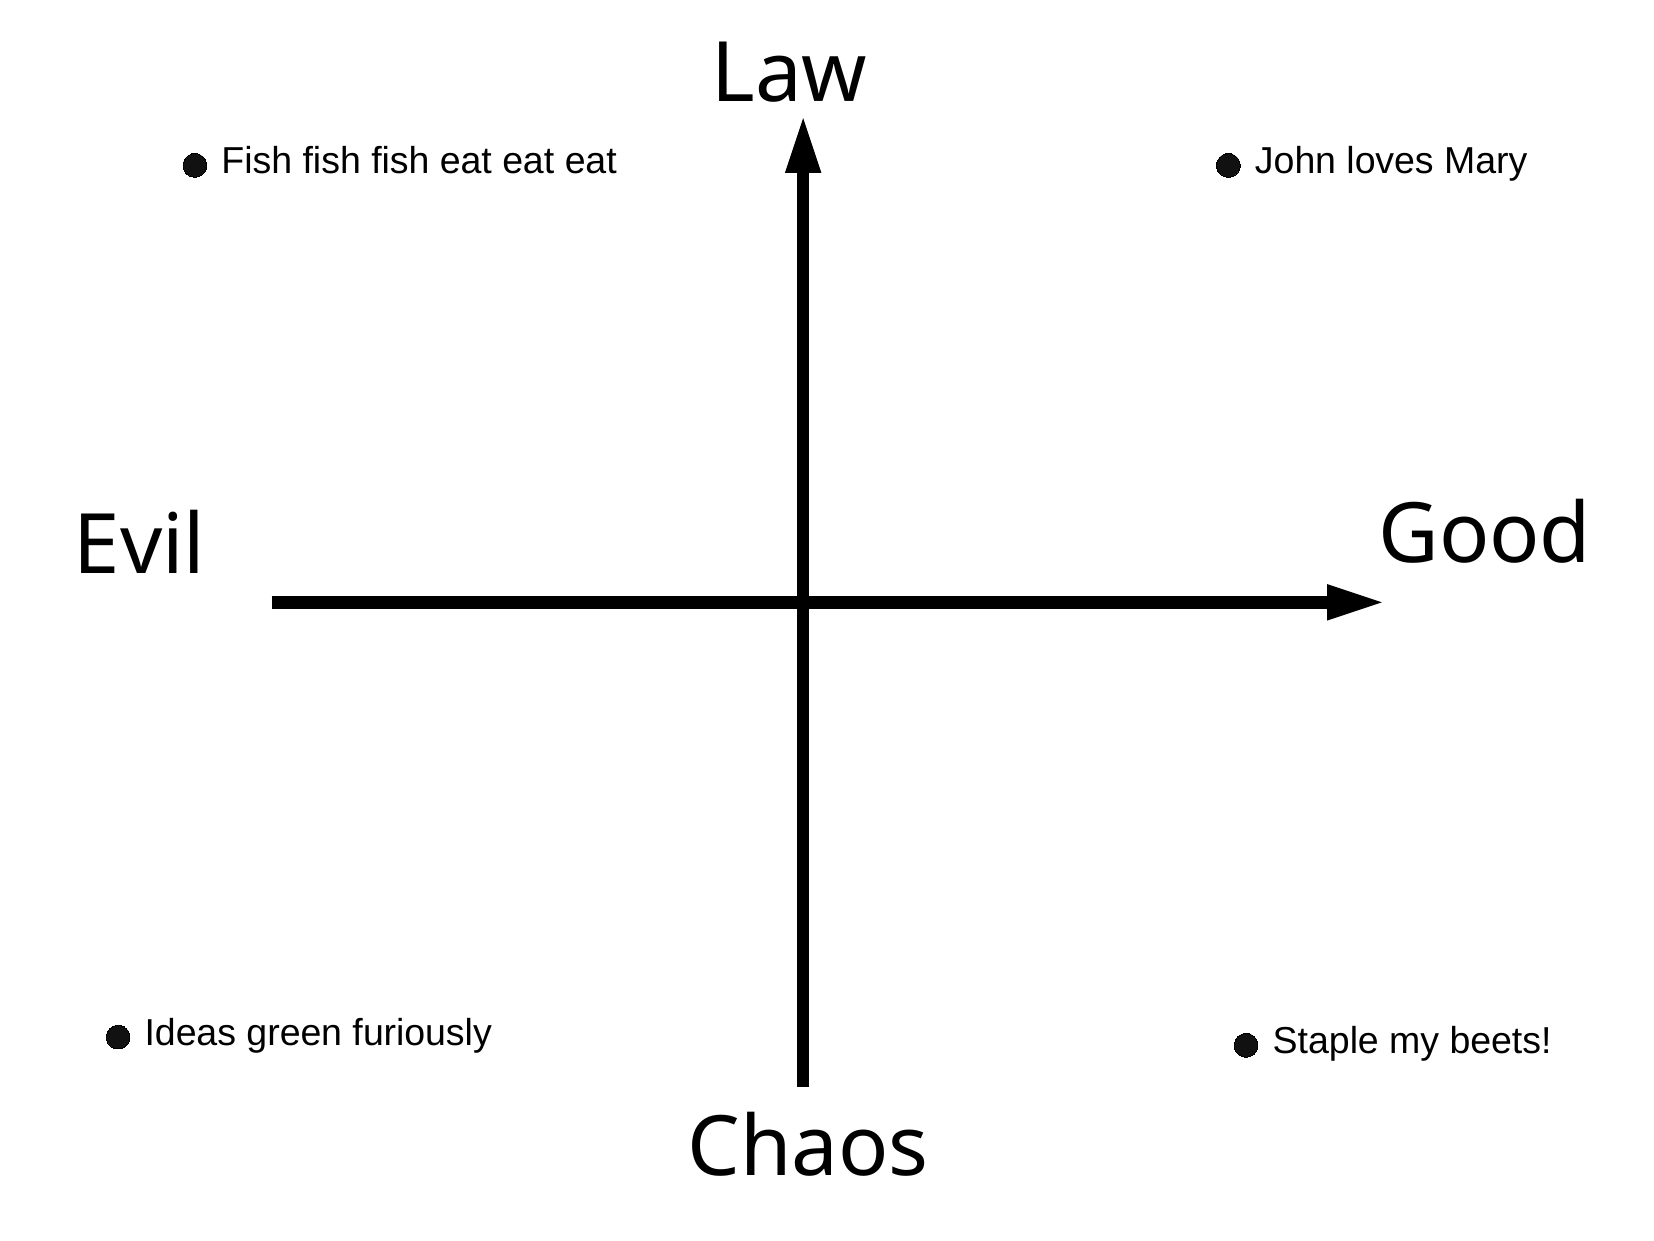

Law
Fish fish fish eat eat eat
John loves Mary
Good
Evil
Ideas green furiously
Staple my beets!
Chaos